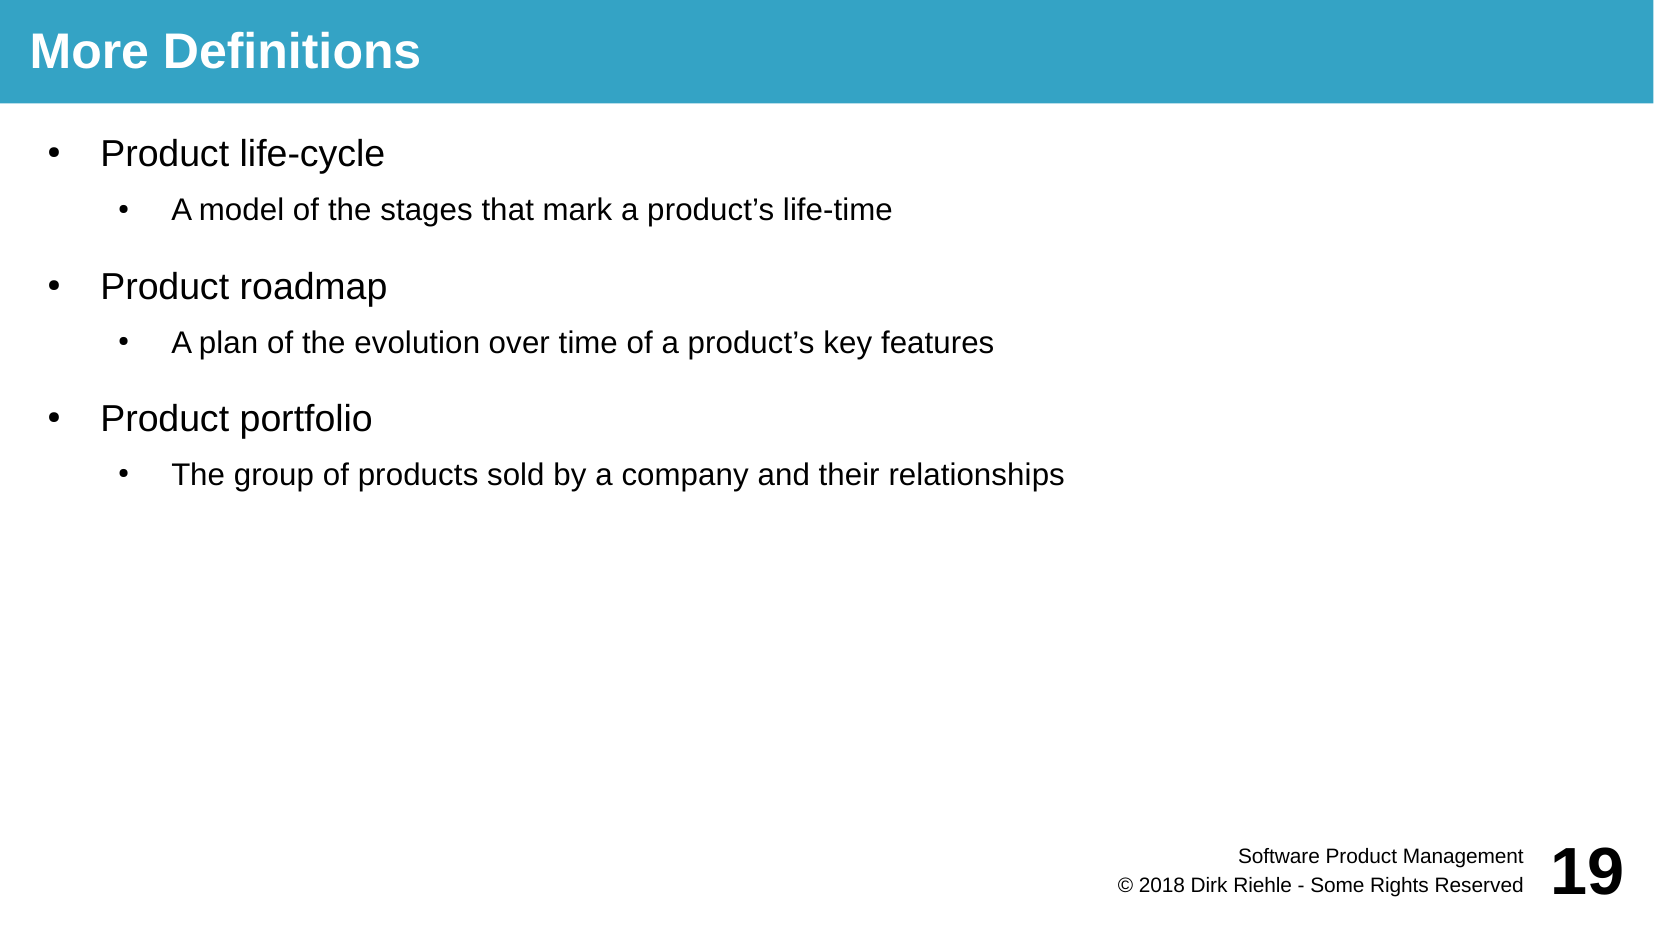

# More Definitions
Product life-cycle
A model of the stages that mark a product’s life-time
Product roadmap
A plan of the evolution over time of a product’s key features
Product portfolio
The group of products sold by a company and their relationships
Software Product Management
19
© 2018 Dirk Riehle - Some Rights Reserved